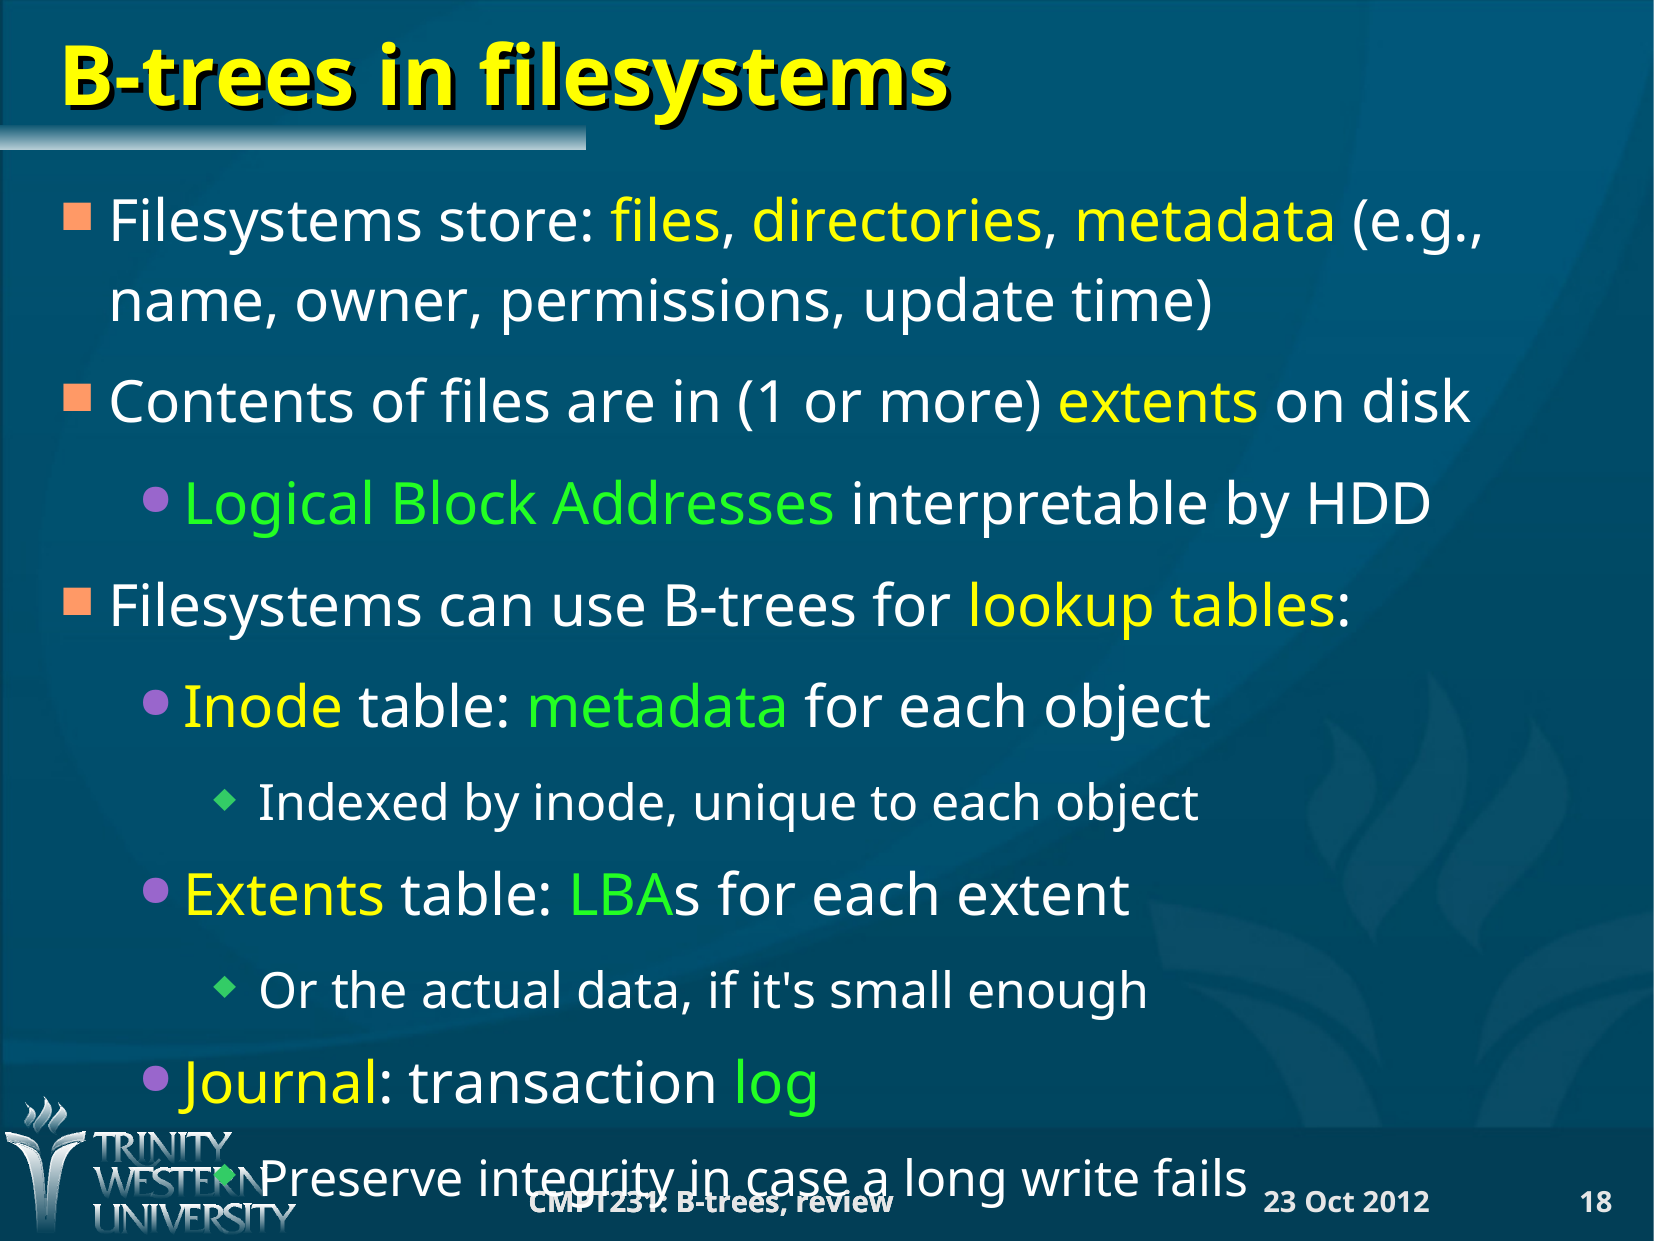

# B-trees in filesystems
Filesystems store: files, directories, metadata (e.g., name, owner, permissions, update time)
Contents of files are in (1 or more) extents on disk
Logical Block Addresses interpretable by HDD
Filesystems can use B-trees for lookup tables:
Inode table: metadata for each object
Indexed by inode, unique to each object
Extents table: LBAs for each extent
Or the actual data, if it's small enough
Journal: transaction log
Preserve integrity in case a long write fails
CMPT231: B-trees, review
23 Oct 2012
18